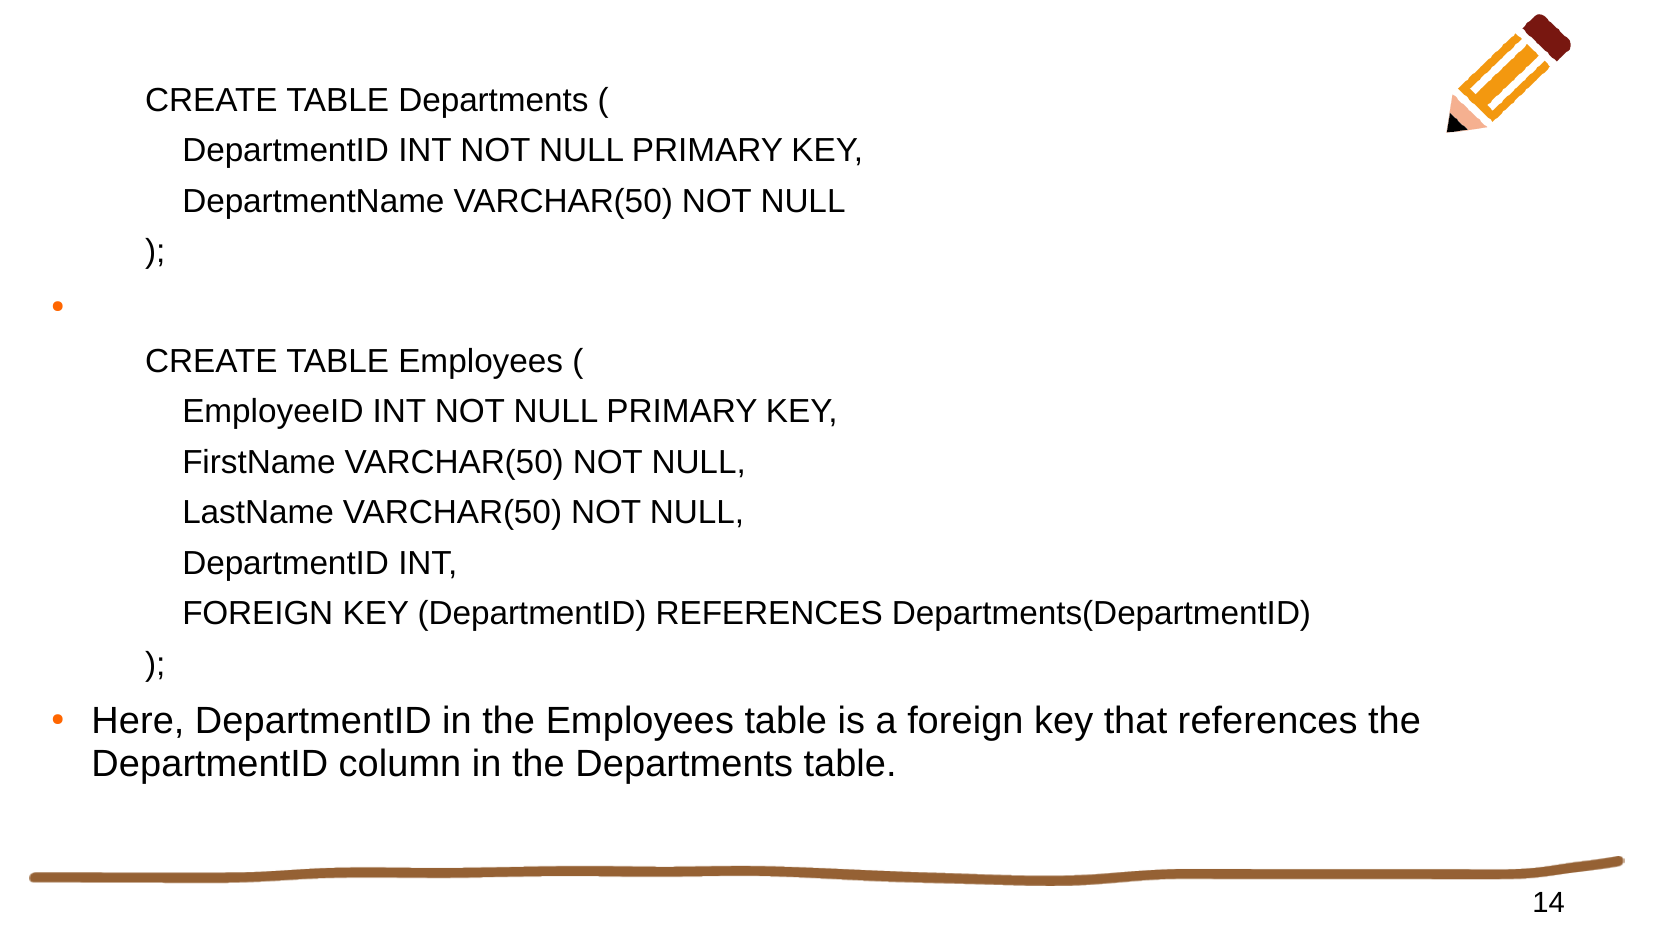

# CREATE TABLE Departments (
 DepartmentID INT NOT NULL PRIMARY KEY,
 DepartmentName VARCHAR(50) NOT NULL
);
CREATE TABLE Employees (
 EmployeeID INT NOT NULL PRIMARY KEY,
 FirstName VARCHAR(50) NOT NULL,
 LastName VARCHAR(50) NOT NULL,
 DepartmentID INT,
 FOREIGN KEY (DepartmentID) REFERENCES Departments(DepartmentID)
);
Here, DepartmentID in the Employees table is a foreign key that references the DepartmentID column in the Departments table.
14